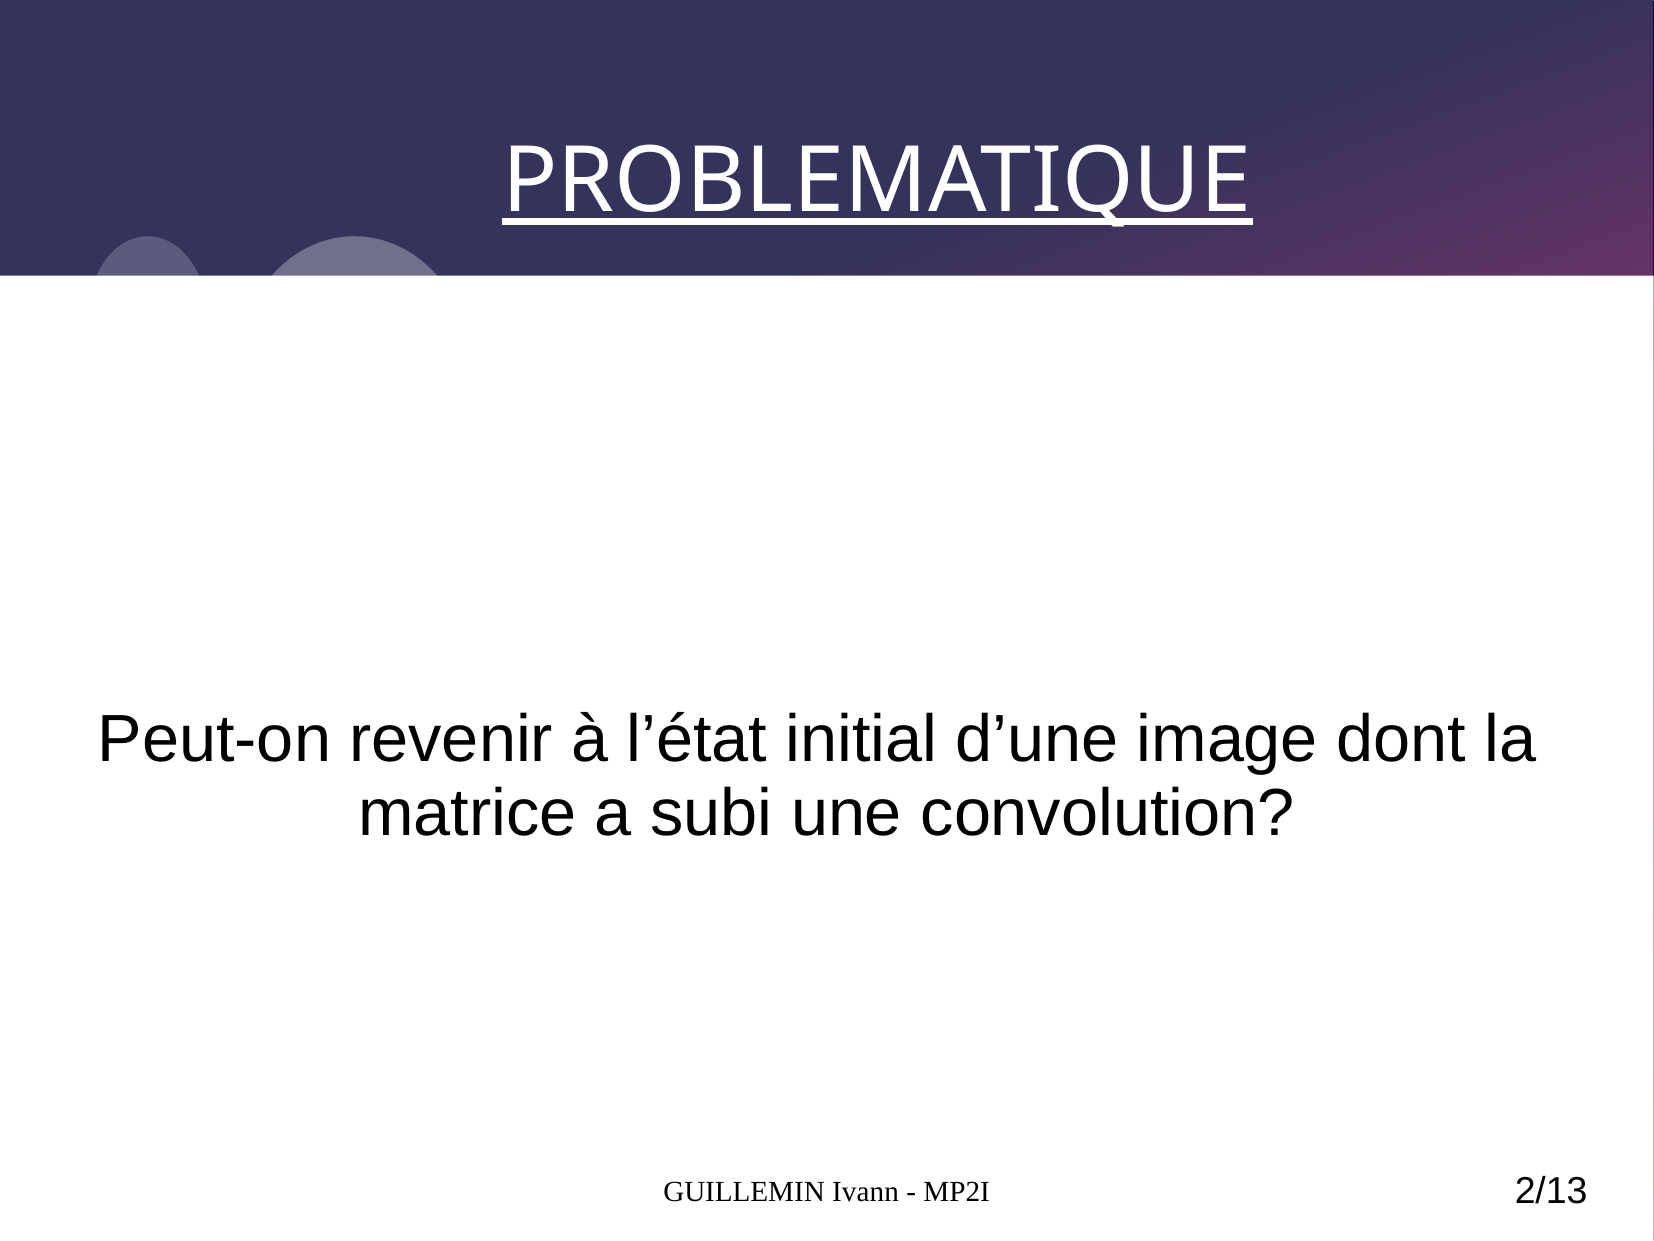

PROBLEMATIQUE
# Peut-on revenir à l’état initial d’une image dont la matrice a subi une convolution?
GUILLEMIN Ivann - MP2I
2/13